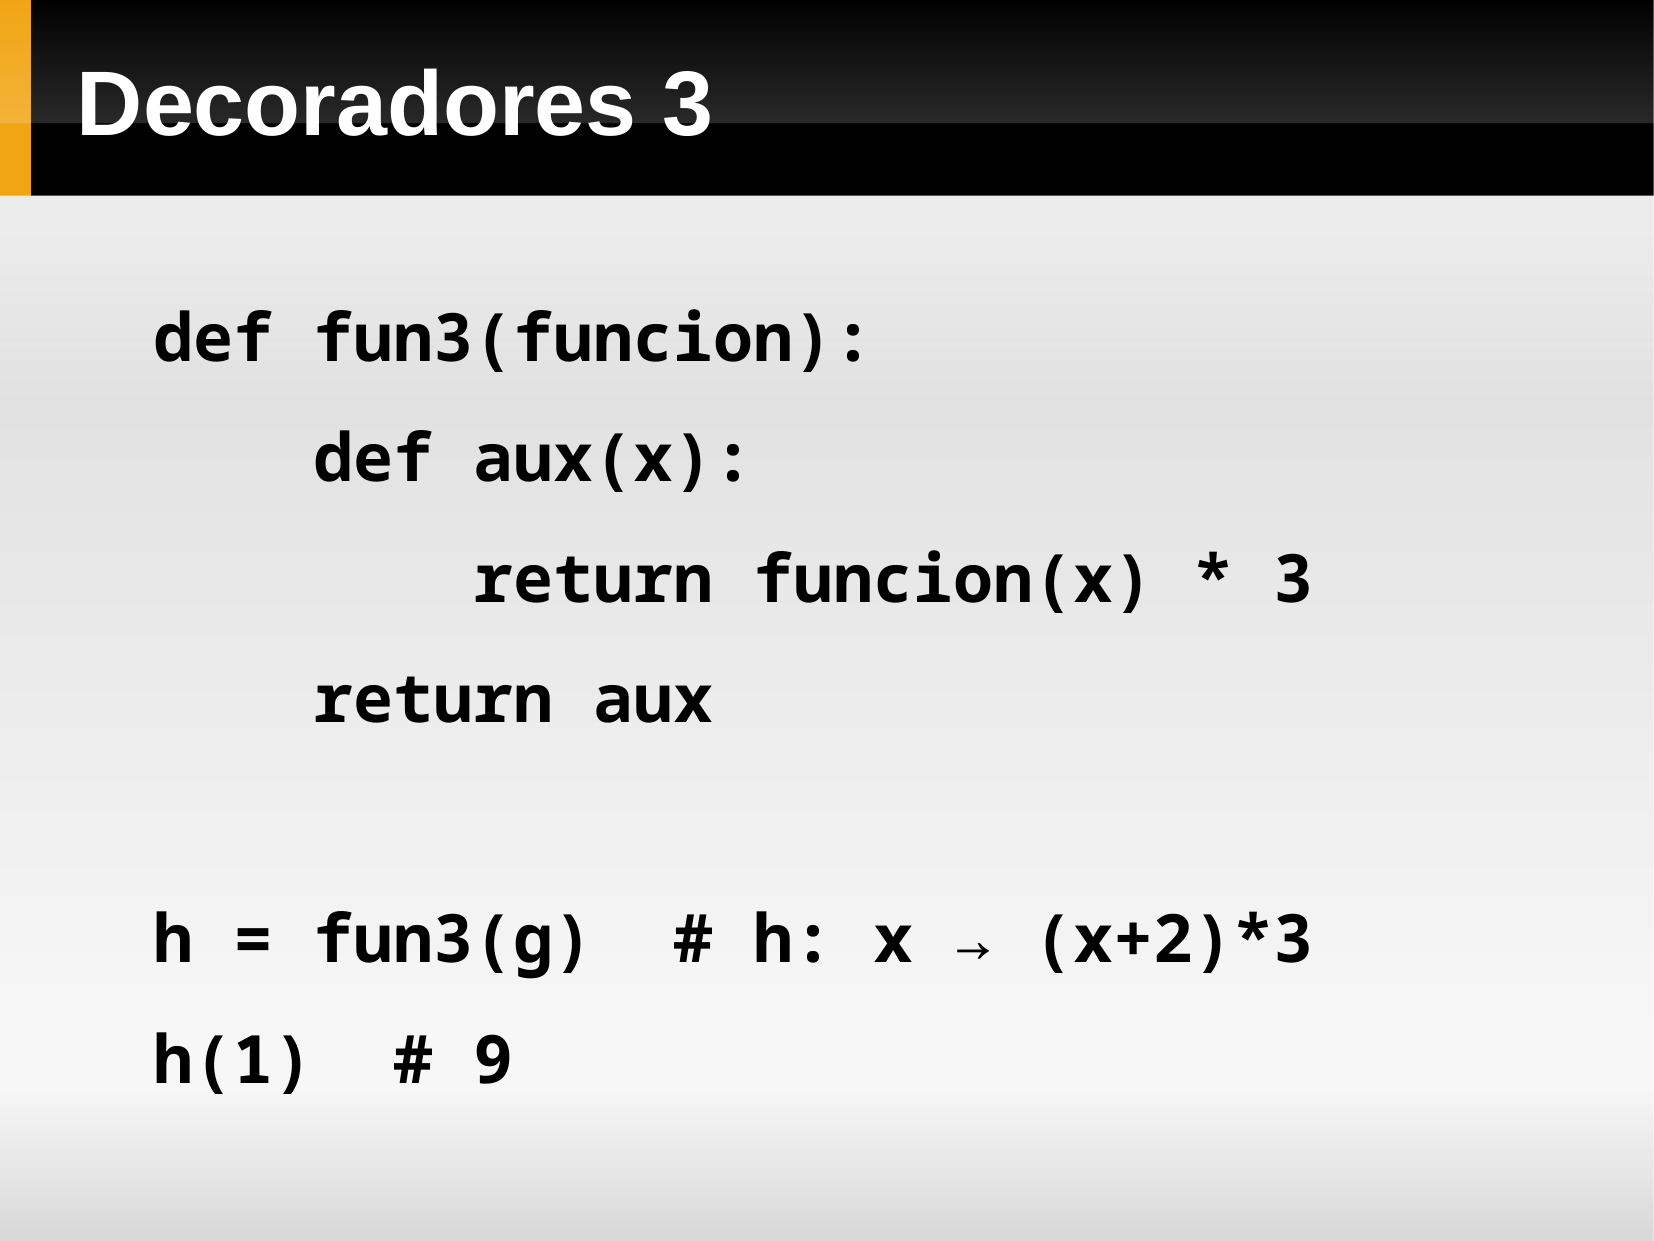

# Decoradores 3
def fun3(funcion):
 def aux(x):
 return funcion(x) * 3
 return aux
h = fun3(g) # h: x → (x+2)*3
h(1) # 9